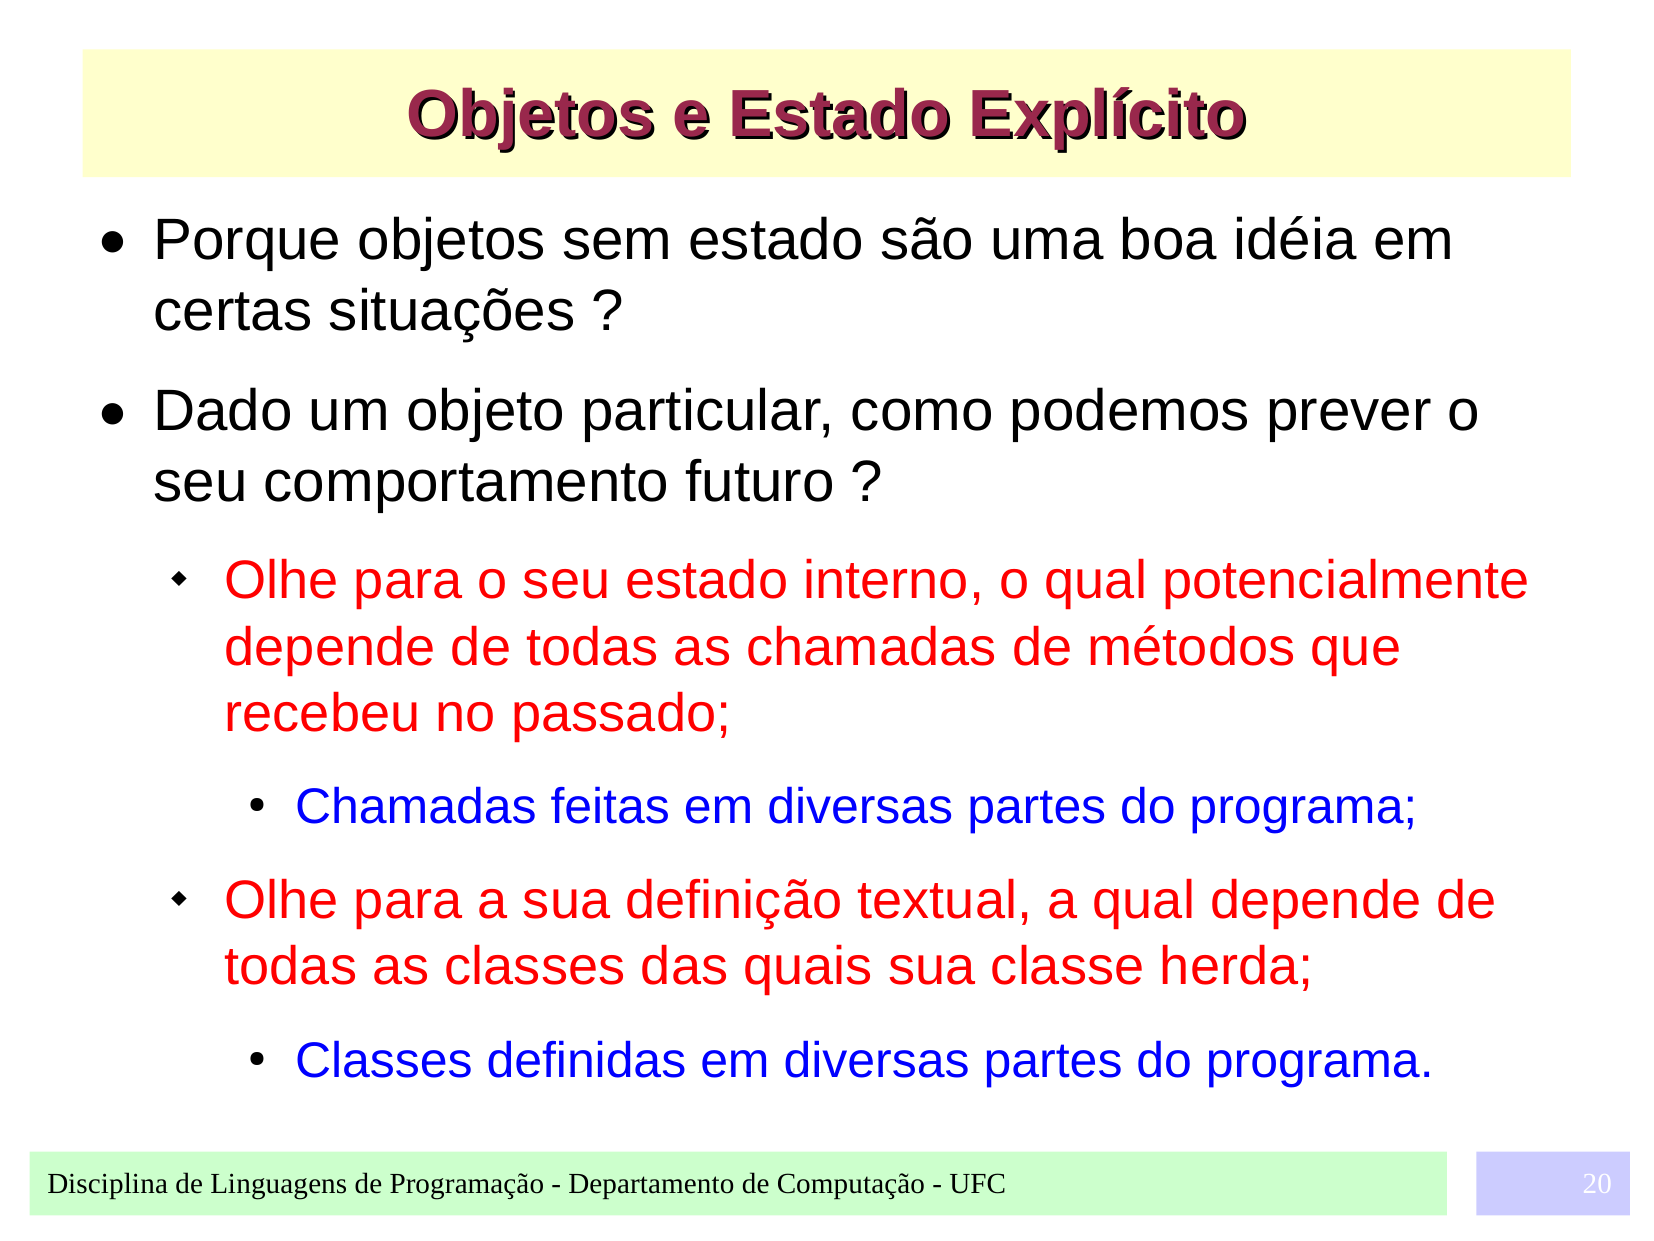

# Objetos e Estado Explícito
Porque objetos sem estado são uma boa idéia em certas situações ?
Dado um objeto particular, como podemos prever o seu comportamento futuro ?
Olhe para o seu estado interno, o qual potencialmente depende de todas as chamadas de métodos que recebeu no passado;
Chamadas feitas em diversas partes do programa;
Olhe para a sua definição textual, a qual depende de todas as classes das quais sua classe herda;
Classes definidas em diversas partes do programa.
Disciplina de Linguagens de Programação - Departamento de Computação - UFC
20